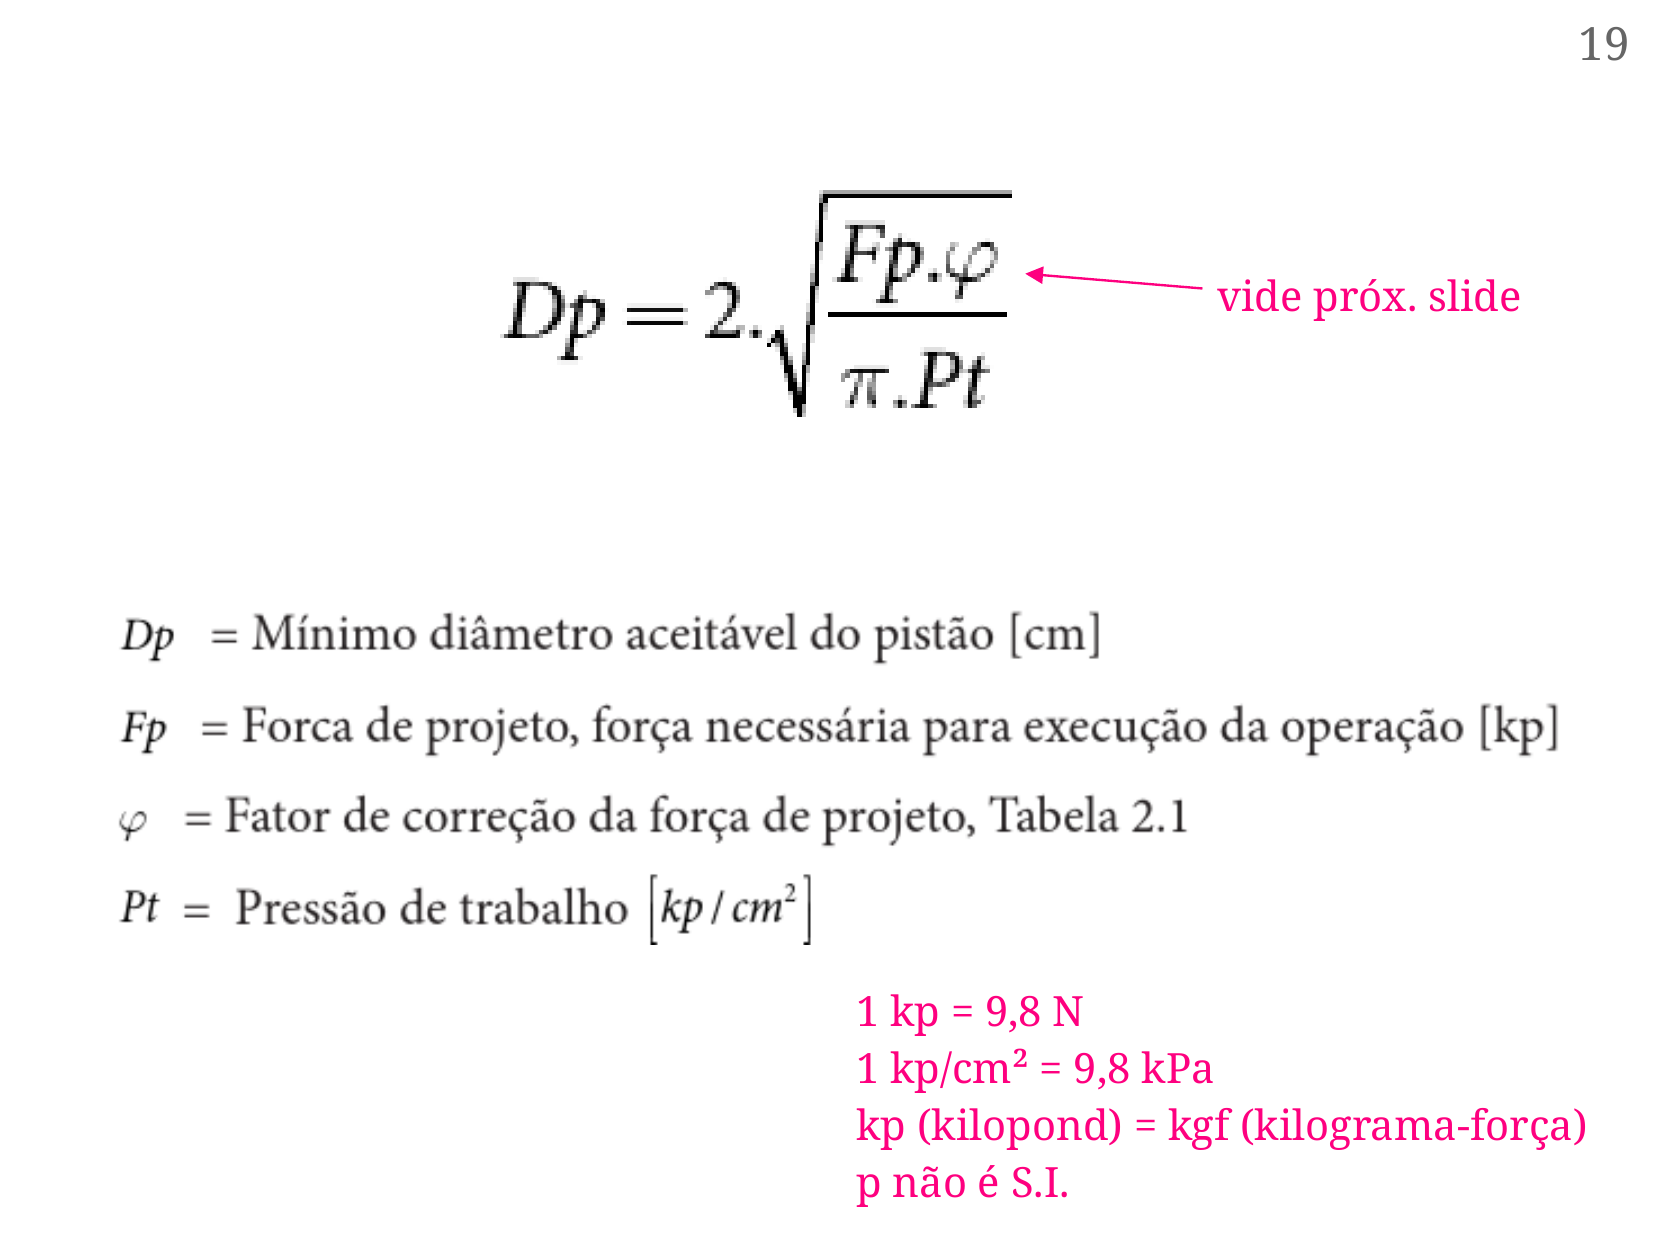

19
#
vide próx. slide
1 kp = 9,8 N
1 kp/cm² = 9,8 kPa
kp (kilopond) = kgf (kilograma-força)
p não é S.I.